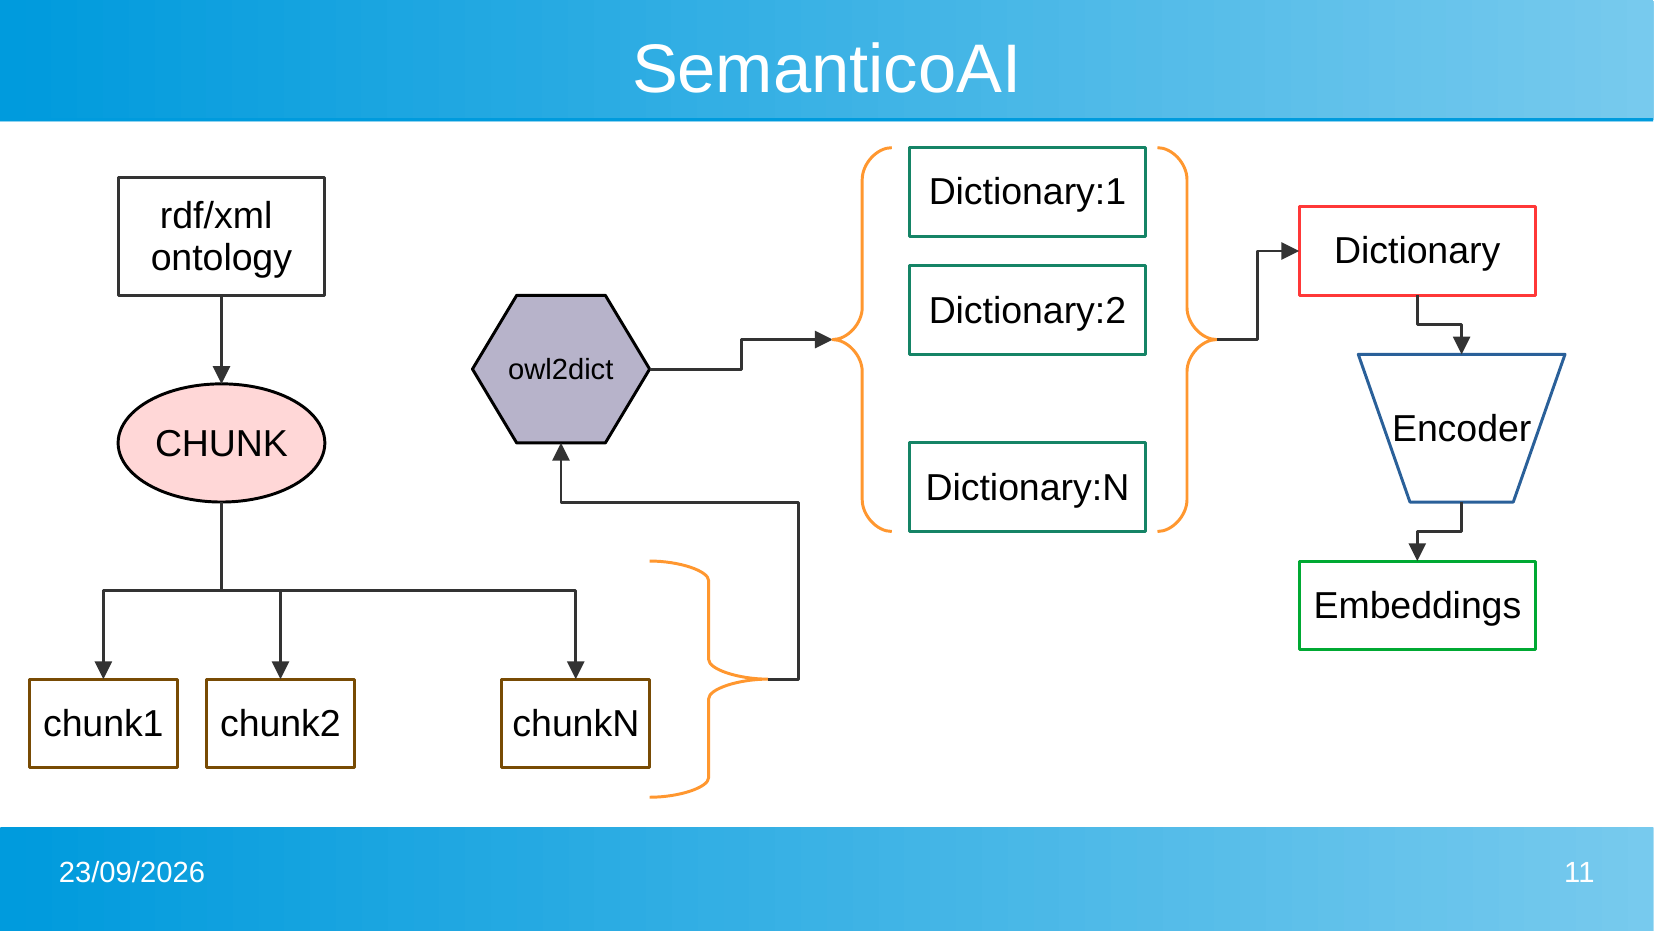

# SemanticoAI
Dictionary:1
rdf/xml
ontology
Dictionary
Dictionary:2
owl2dict
Encoder
CHUNK
Dictionary:N
Embeddings
chunk1
chunk2
chunkN
11